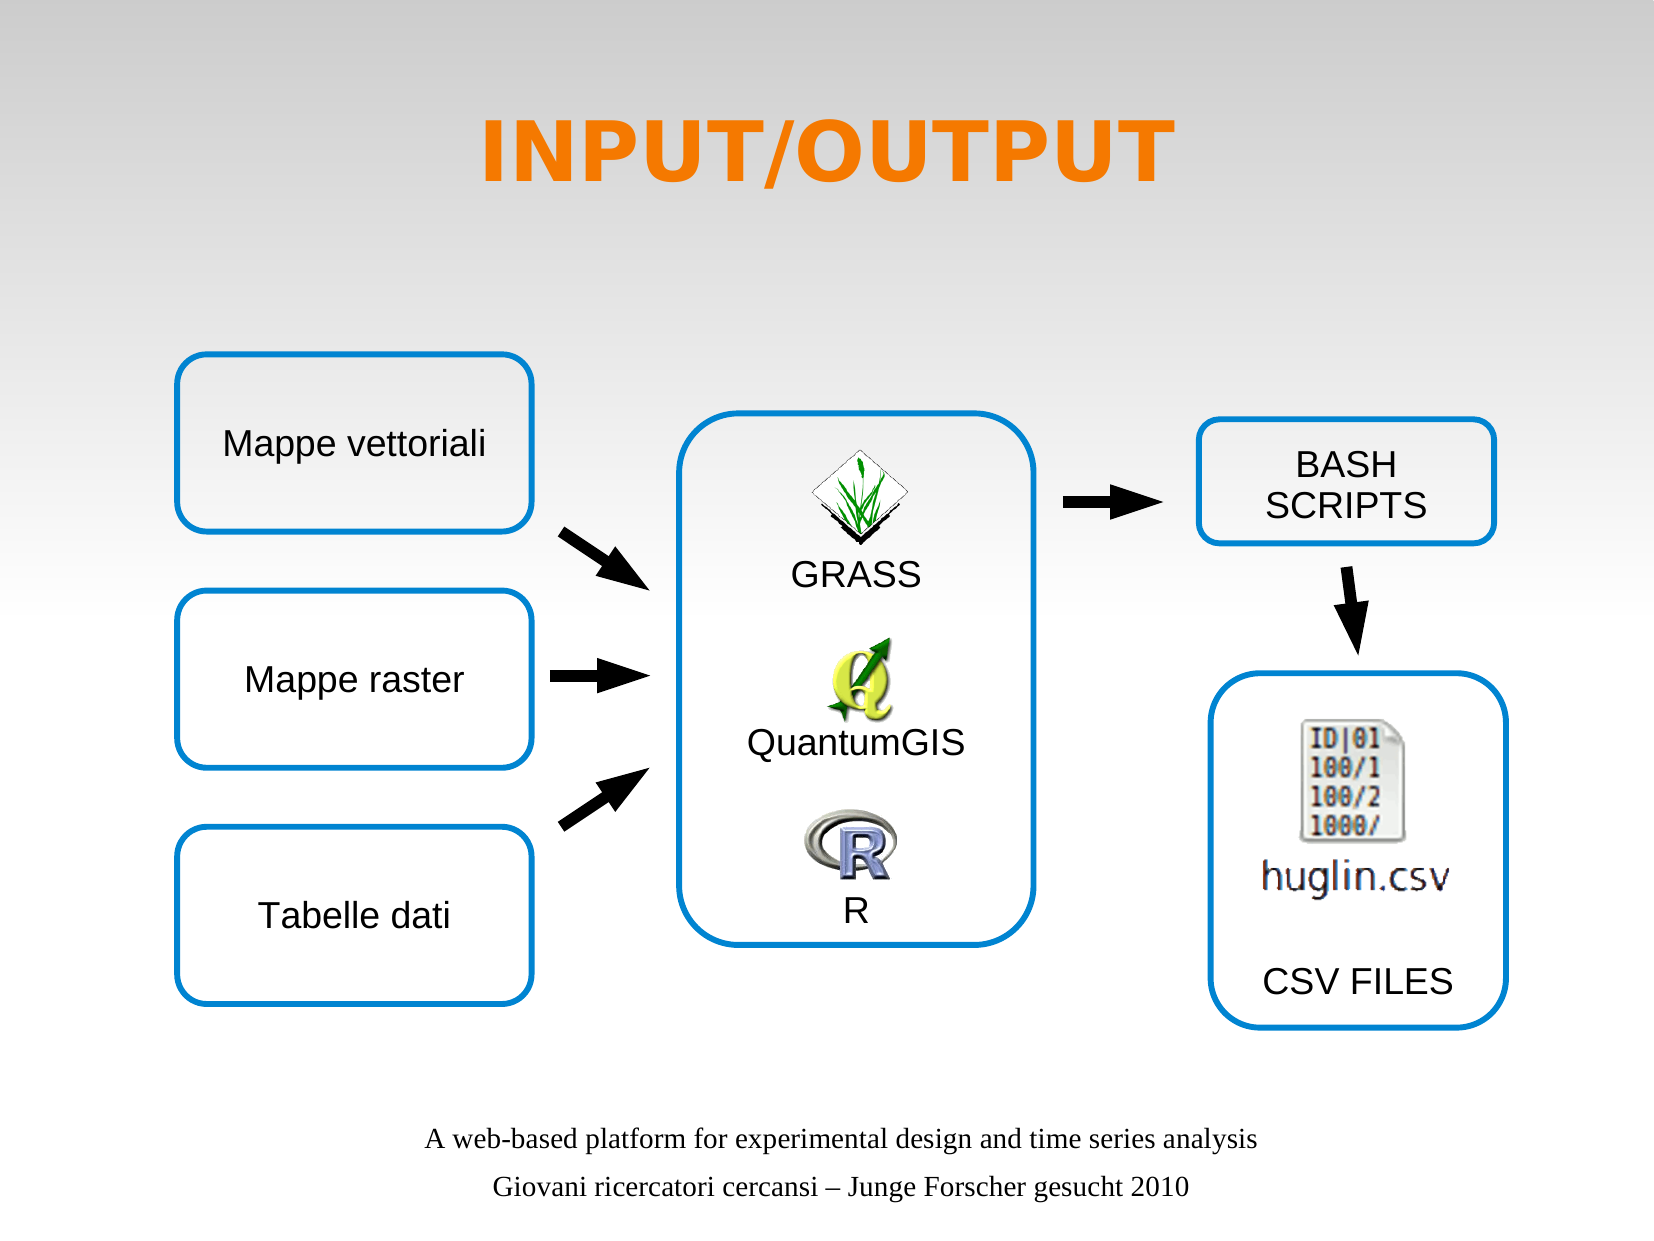

# INPUT/OUTPUT
Mappe vettoriali
GRASS
QuantumGIS
R
BASH SCRIPTS
Mappe raster
CSV FILES
Tabelle dati